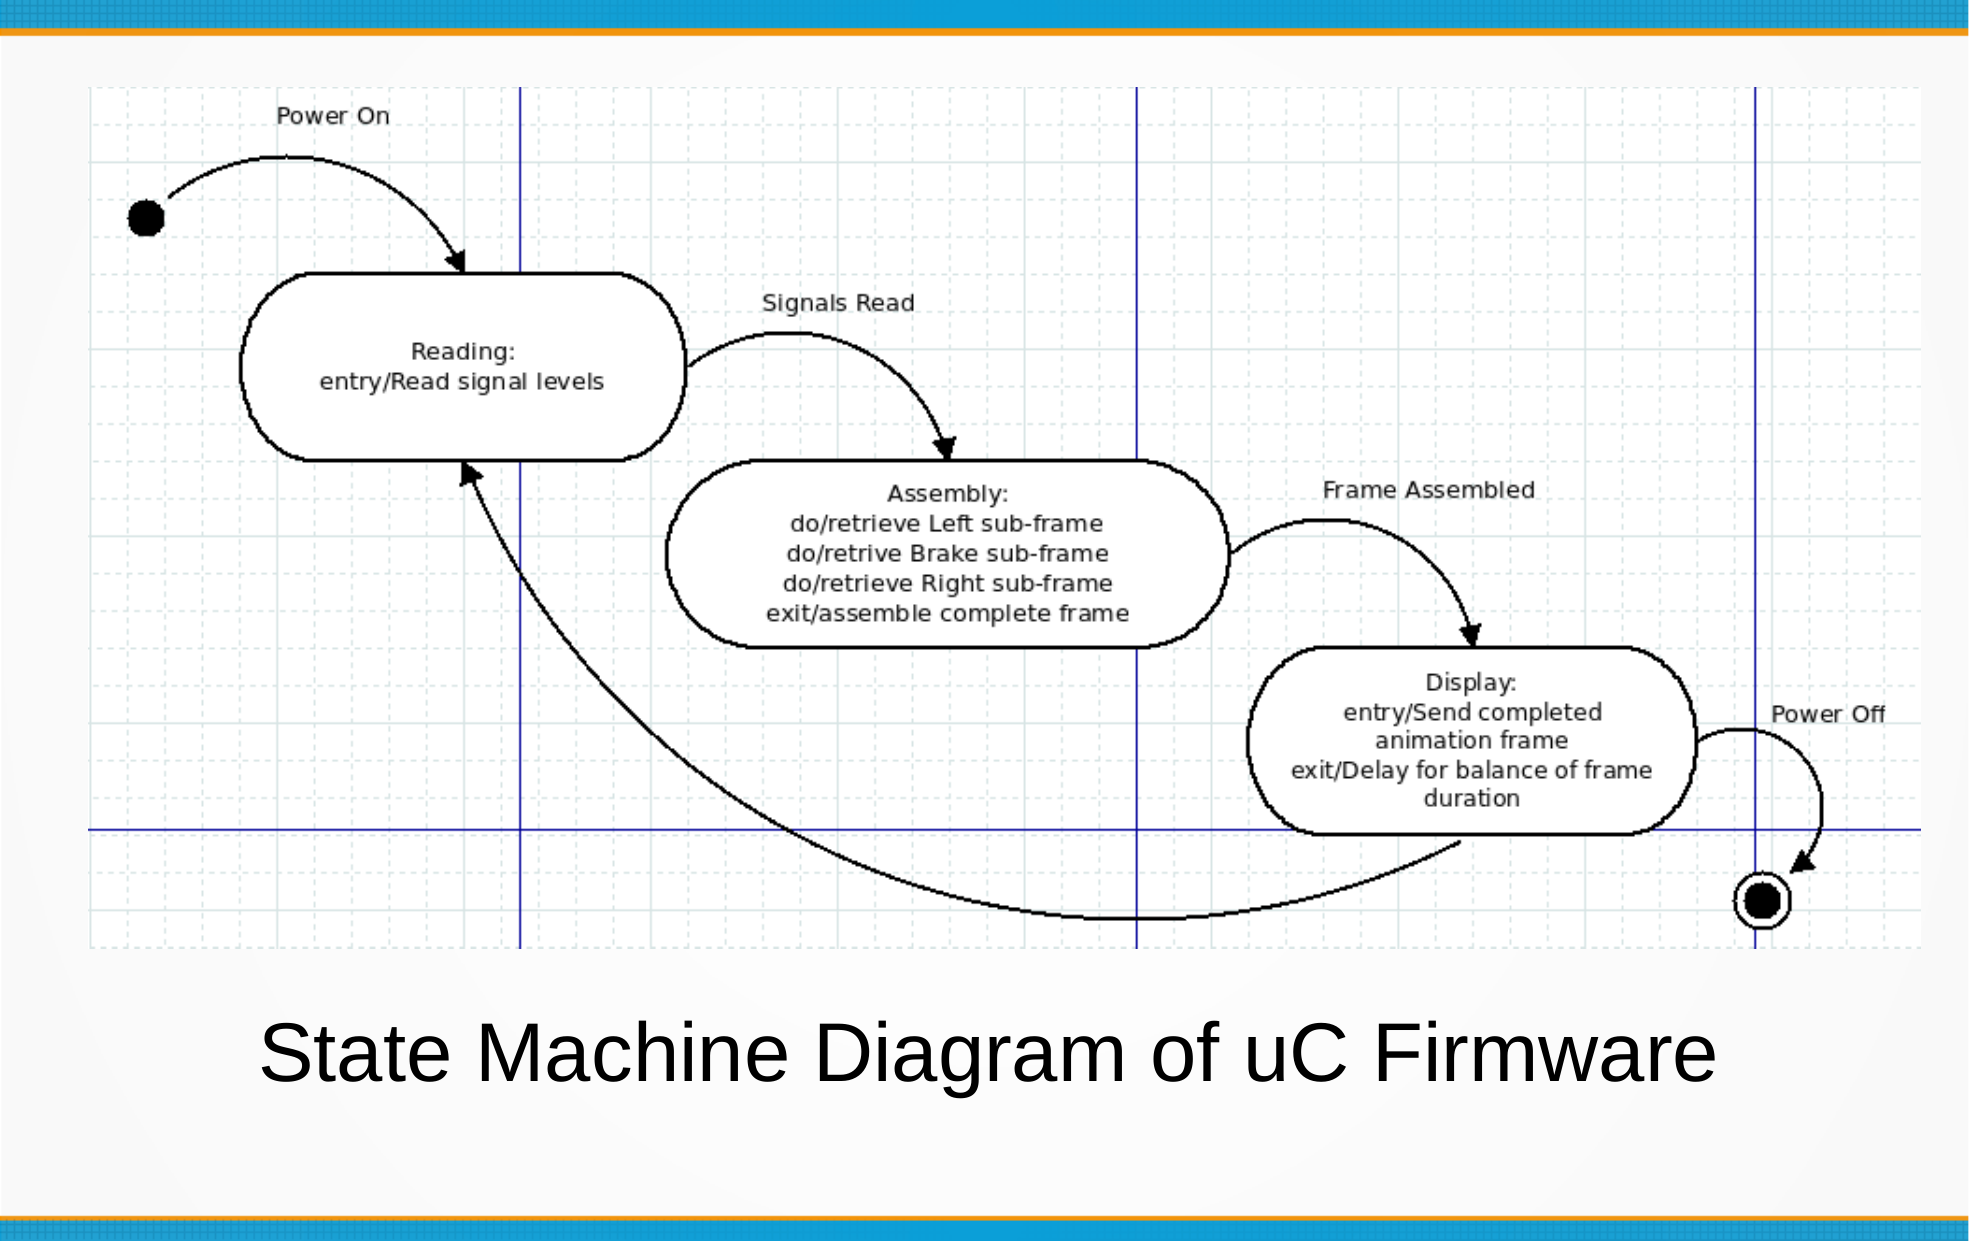

# State Machine Diagram of uC Firmware